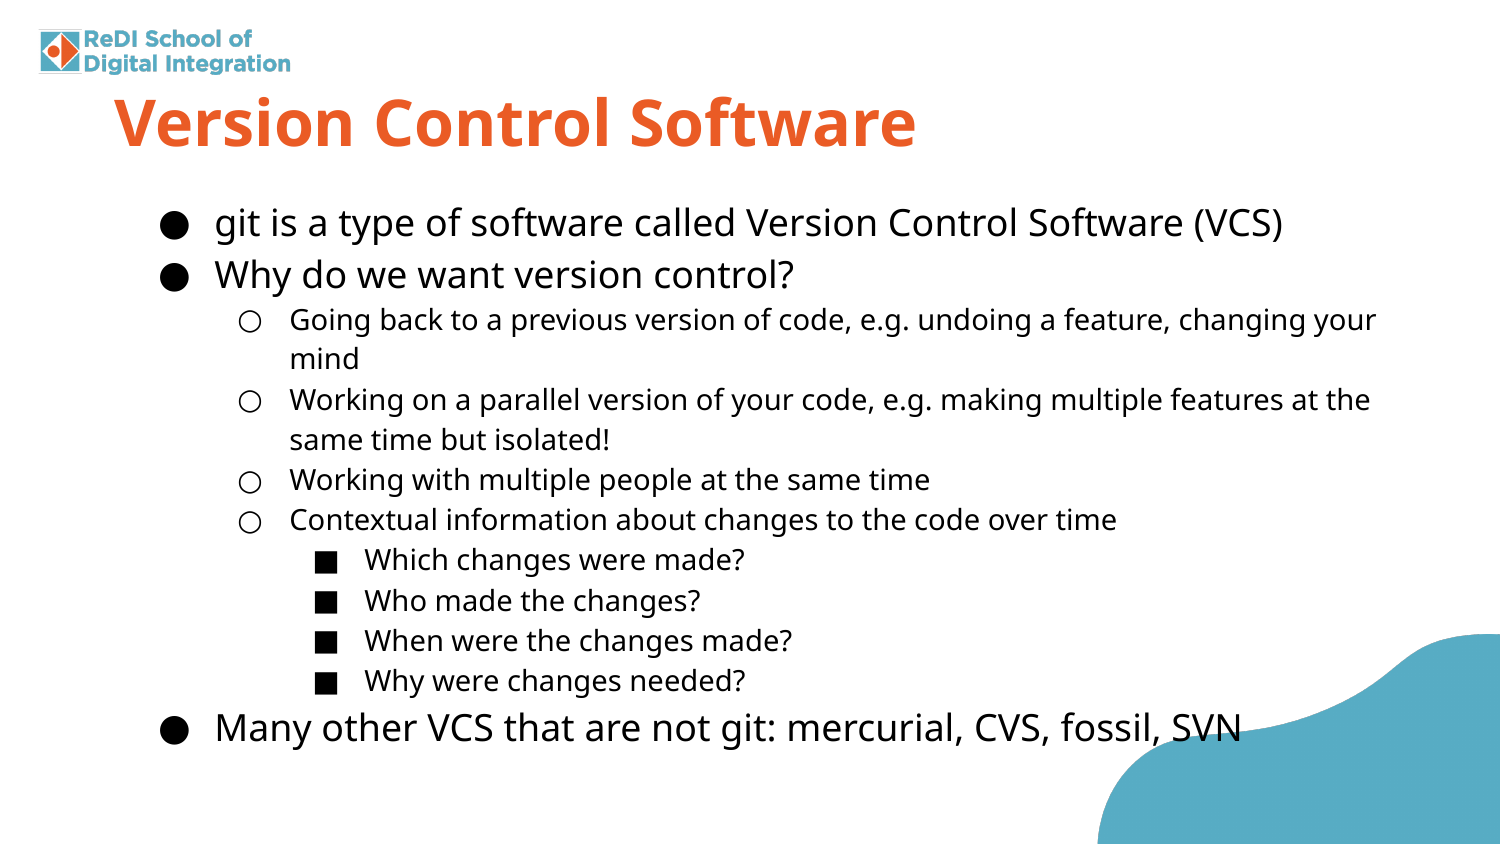

Version Control Software
git is a type of software called Version Control Software (VCS)
Why do we want version control?
Going back to a previous version of code, e.g. undoing a feature, changing your mind
Working on a parallel version of your code, e.g. making multiple features at the same time but isolated!
Working with multiple people at the same time
Contextual information about changes to the code over time
Which changes were made?
Who made the changes?
When were the changes made?
Why were changes needed?
Many other VCS that are not git: mercurial, CVS, fossil, SVN